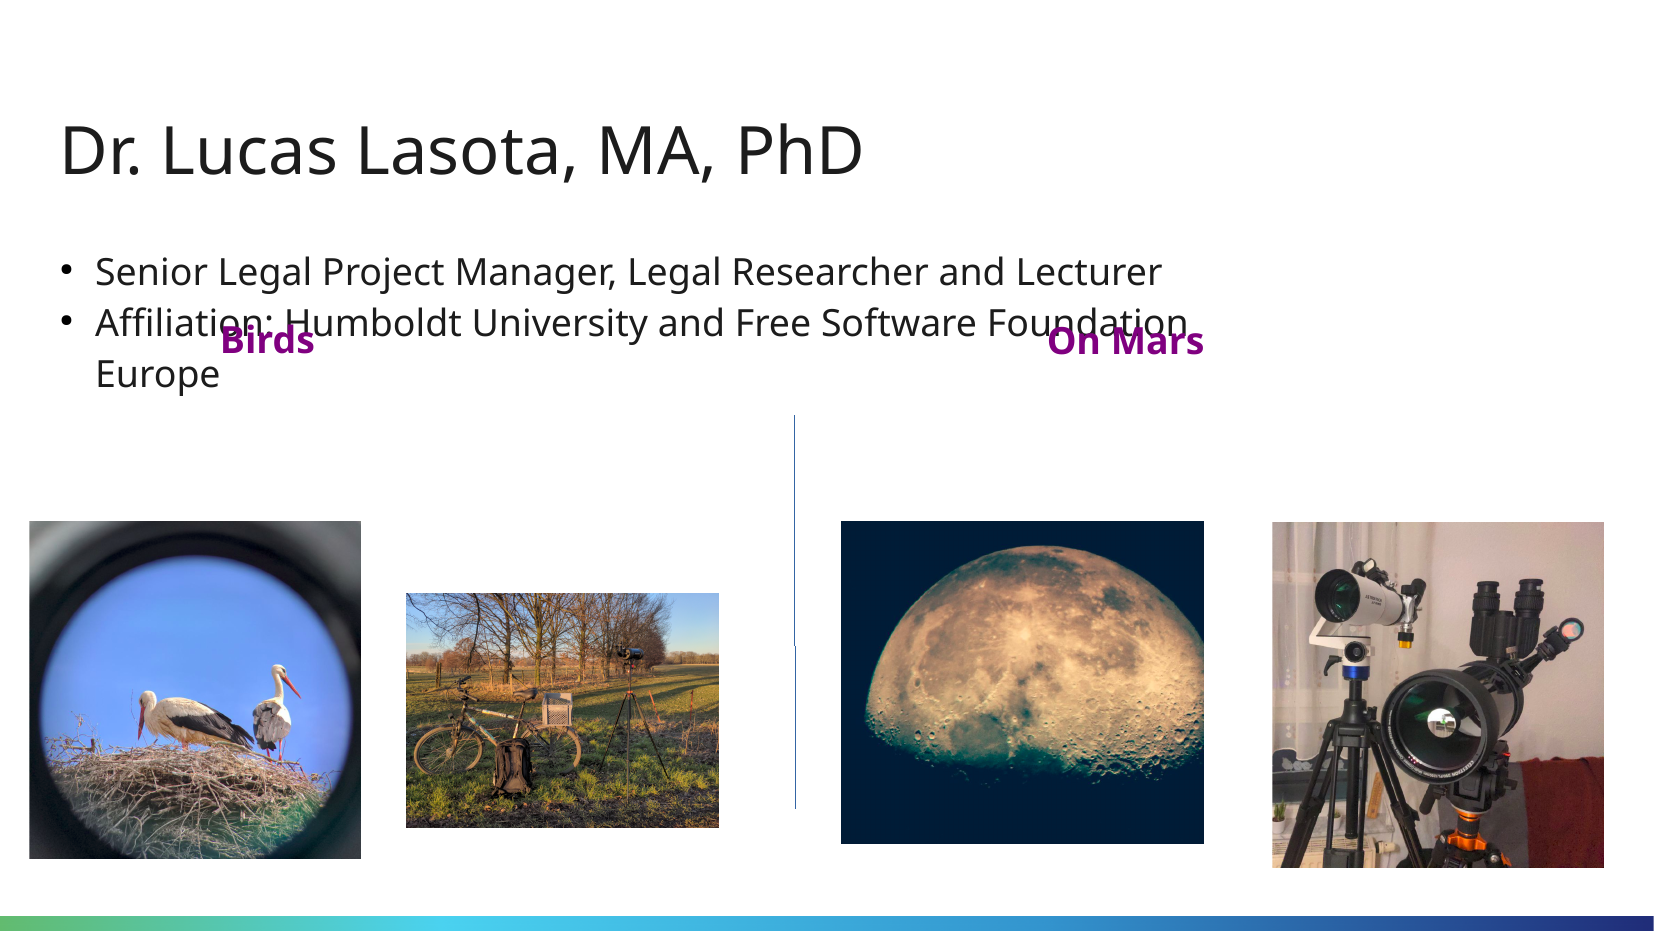

Dr. Lucas Lasota, MA, PhD
Senior Legal Project Manager, Legal Researcher and Lecturer
Affiliation: Humboldt University and Free Software Foundation Europe
Birds
On Mars